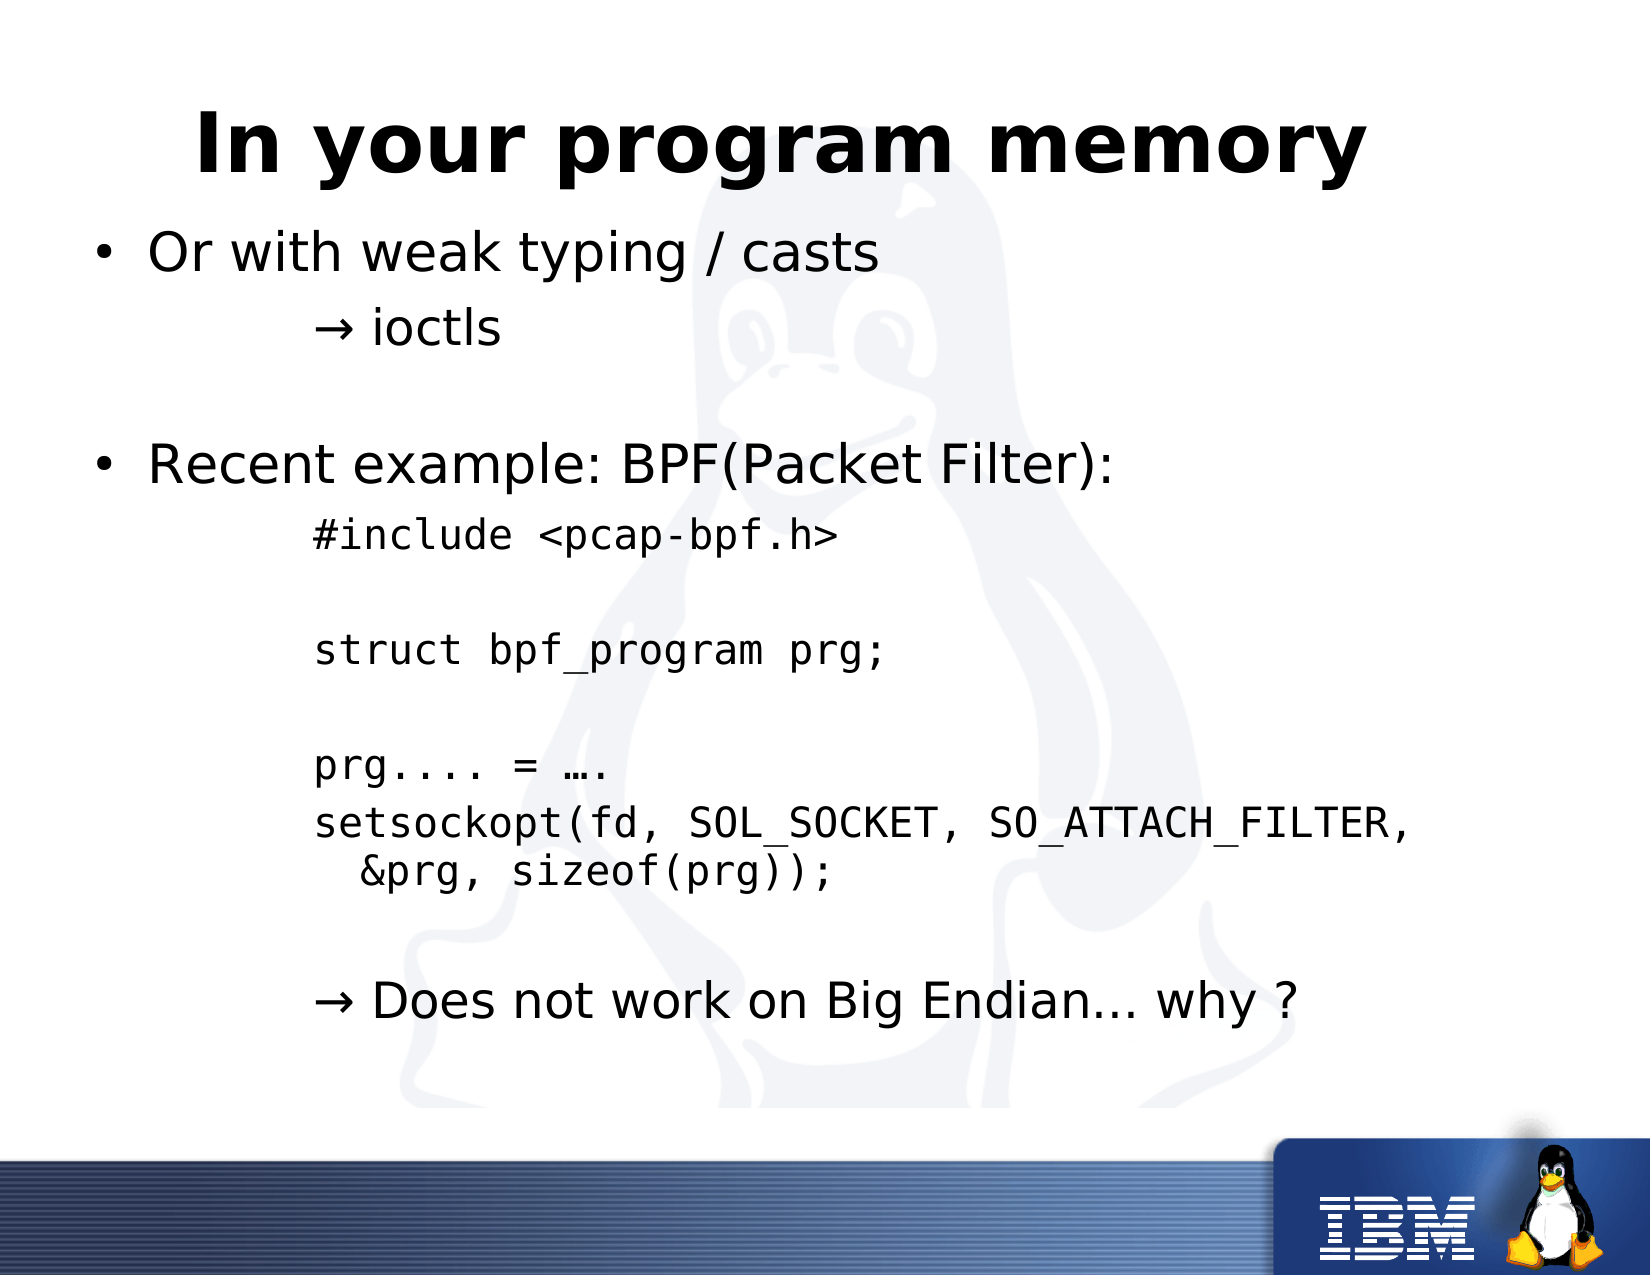

# In your program memory
Or with weak typing / casts
→ ioctls
Recent example: BPF(Packet Filter):
#include <pcap-bpf.h>
struct bpf_program prg;
prg.... = ….
setsockopt(fd, SOL_SOCKET, SO_ATTACH_FILTER, &prg, sizeof(prg));
→ Does not work on Big Endian... why ?